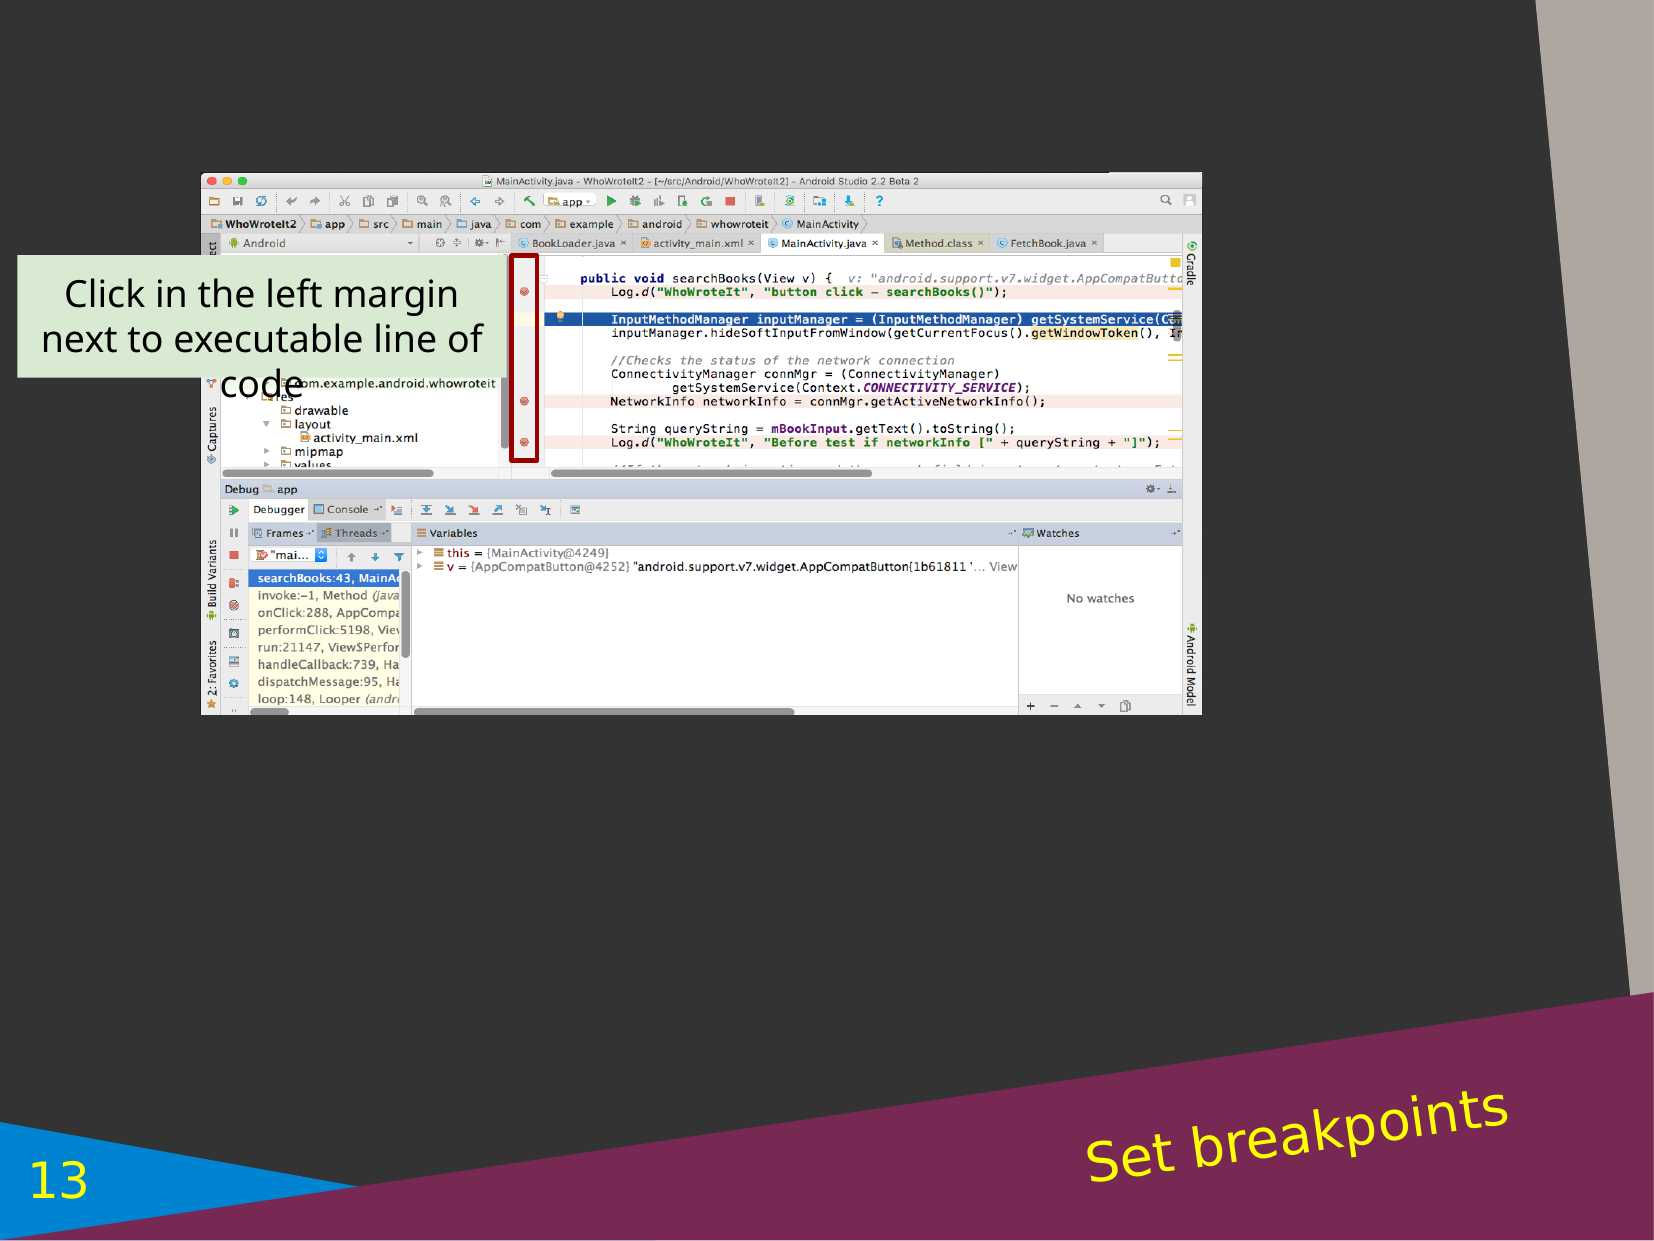

Click in the left margin next to executable line of code
# Set breakpoints
13